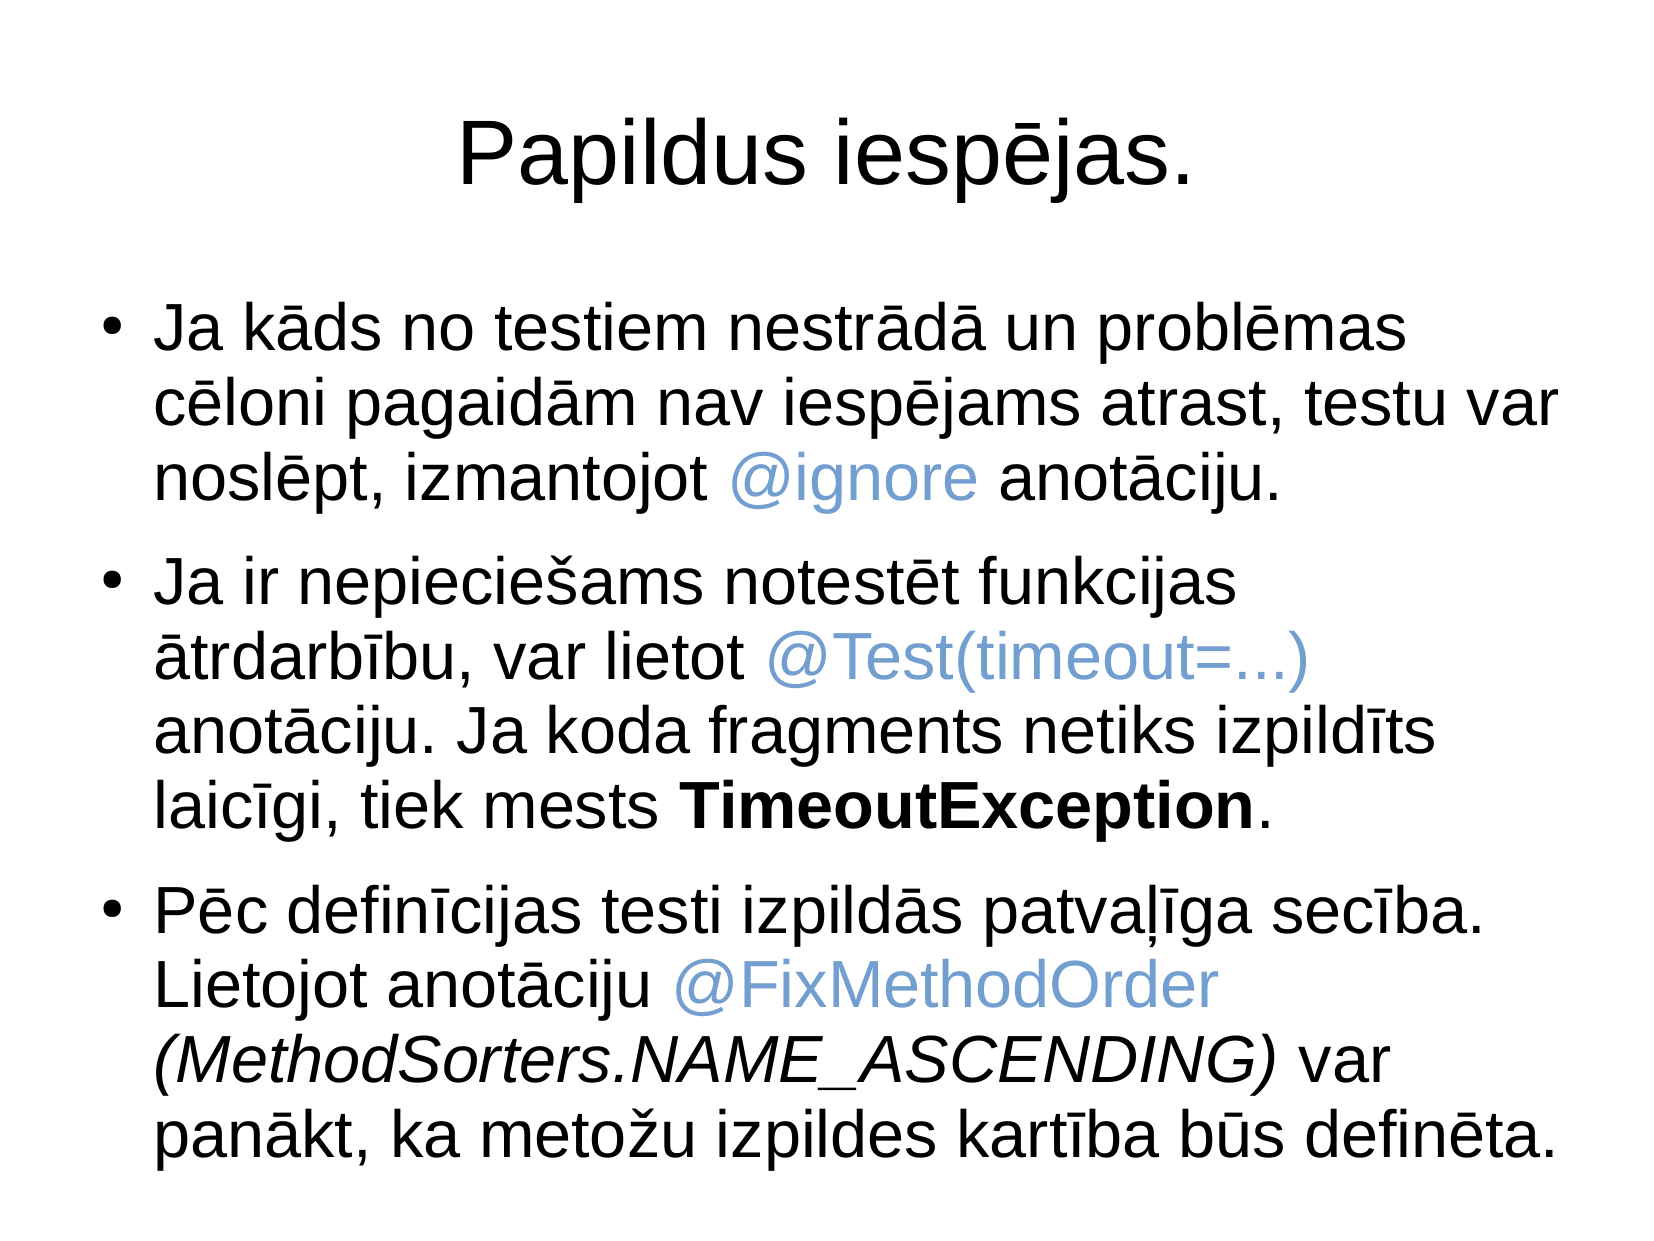

# Papildus iespējas.
Ja kāds no testiem nestrādā un problēmas cēloni pagaidām nav iespējams atrast, testu var noslēpt, izmantojot @ignore anotāciju.
Ja ir nepieciešams notestēt funkcijas ātrdarbību, var lietot @Test(timeout=...) anotāciju. Ja koda fragments netiks izpildīts laicīgi, tiek mests TimeoutException.
Pēc definīcijas testi izpildās patvaļīga secība. Lietojot anotāciju @FixMethodOrder (MethodSorters.NAME_ASCENDING) var panākt, ka metožu izpildes kartība būs definēta.